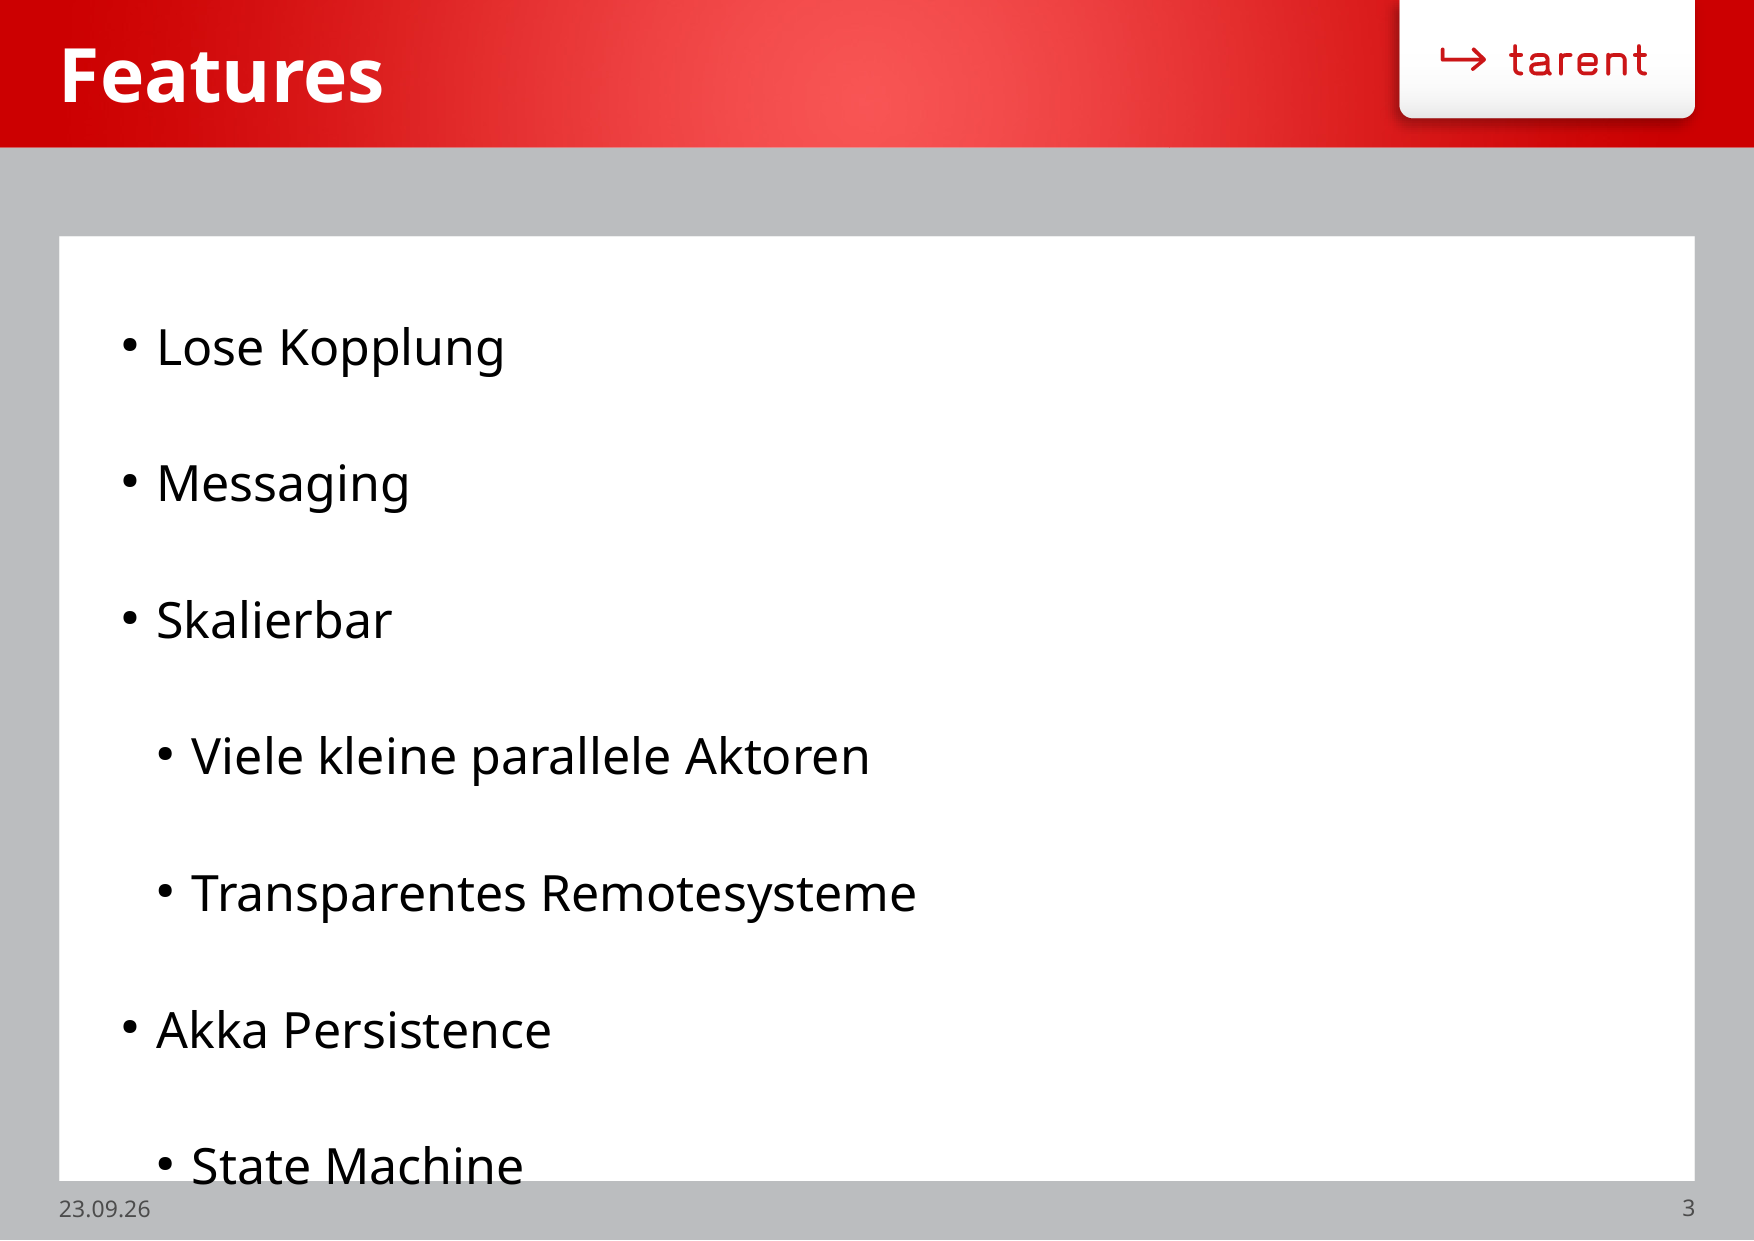

# Features
Lose Kopplung
Messaging
Skalierbar
Viele kleine parallele Aktoren
Transparentes Remotesysteme
Akka Persistence
State Machine
Event Sourcing